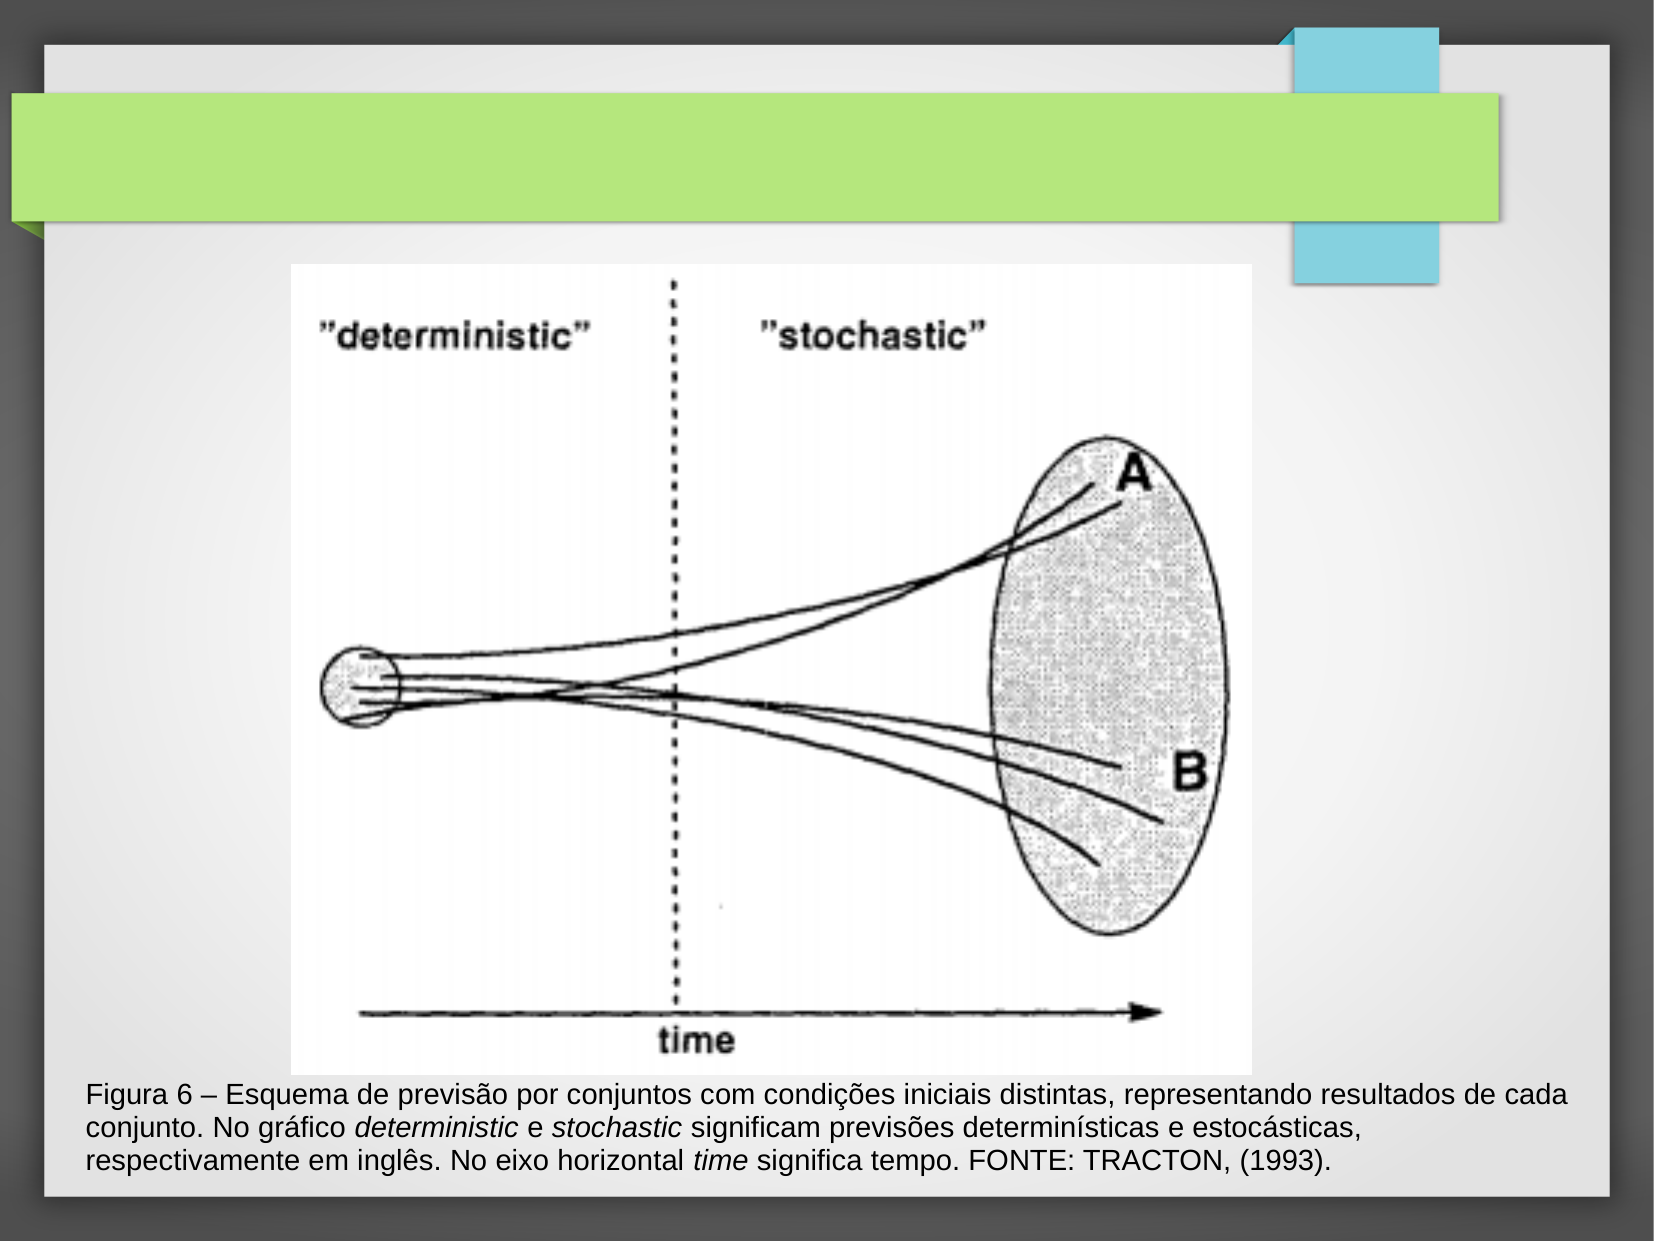

#
Figura 6 – Esquema de previsão por conjuntos com condições iniciais distintas, representando resultados de cada conjunto. No gráfico deterministic e stochastic significam previsões determinísticas e estocásticas, respectivamente em inglês. No eixo horizontal time significa tempo. FONTE: TRACTON, (1993).